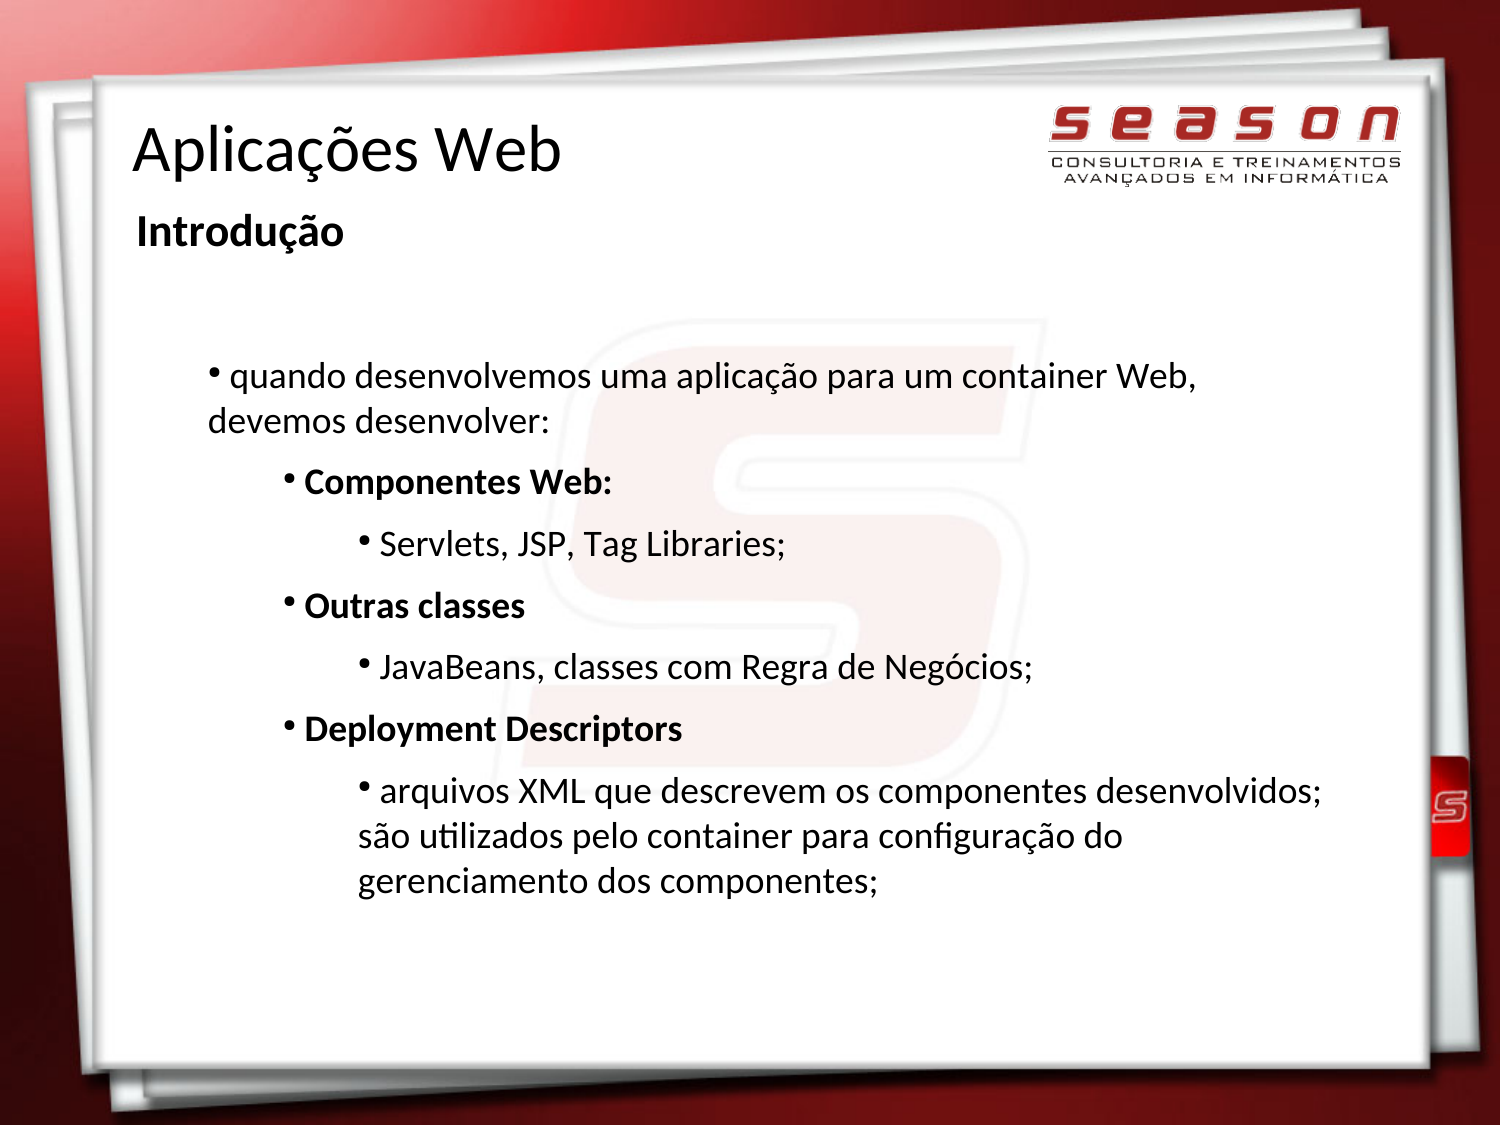

# Aplicações Web
Introdução
 quando desenvolvemos uma aplicação para um container Web, devemos desenvolver:
 Componentes Web:
 Servlets, JSP, Tag Libraries;
 Outras classes
 JavaBeans, classes com Regra de Negócios;
 Deployment Descriptors
 arquivos XML que descrevem os componentes desenvolvidos; são utilizados pelo container para configuração do gerenciamento dos componentes;